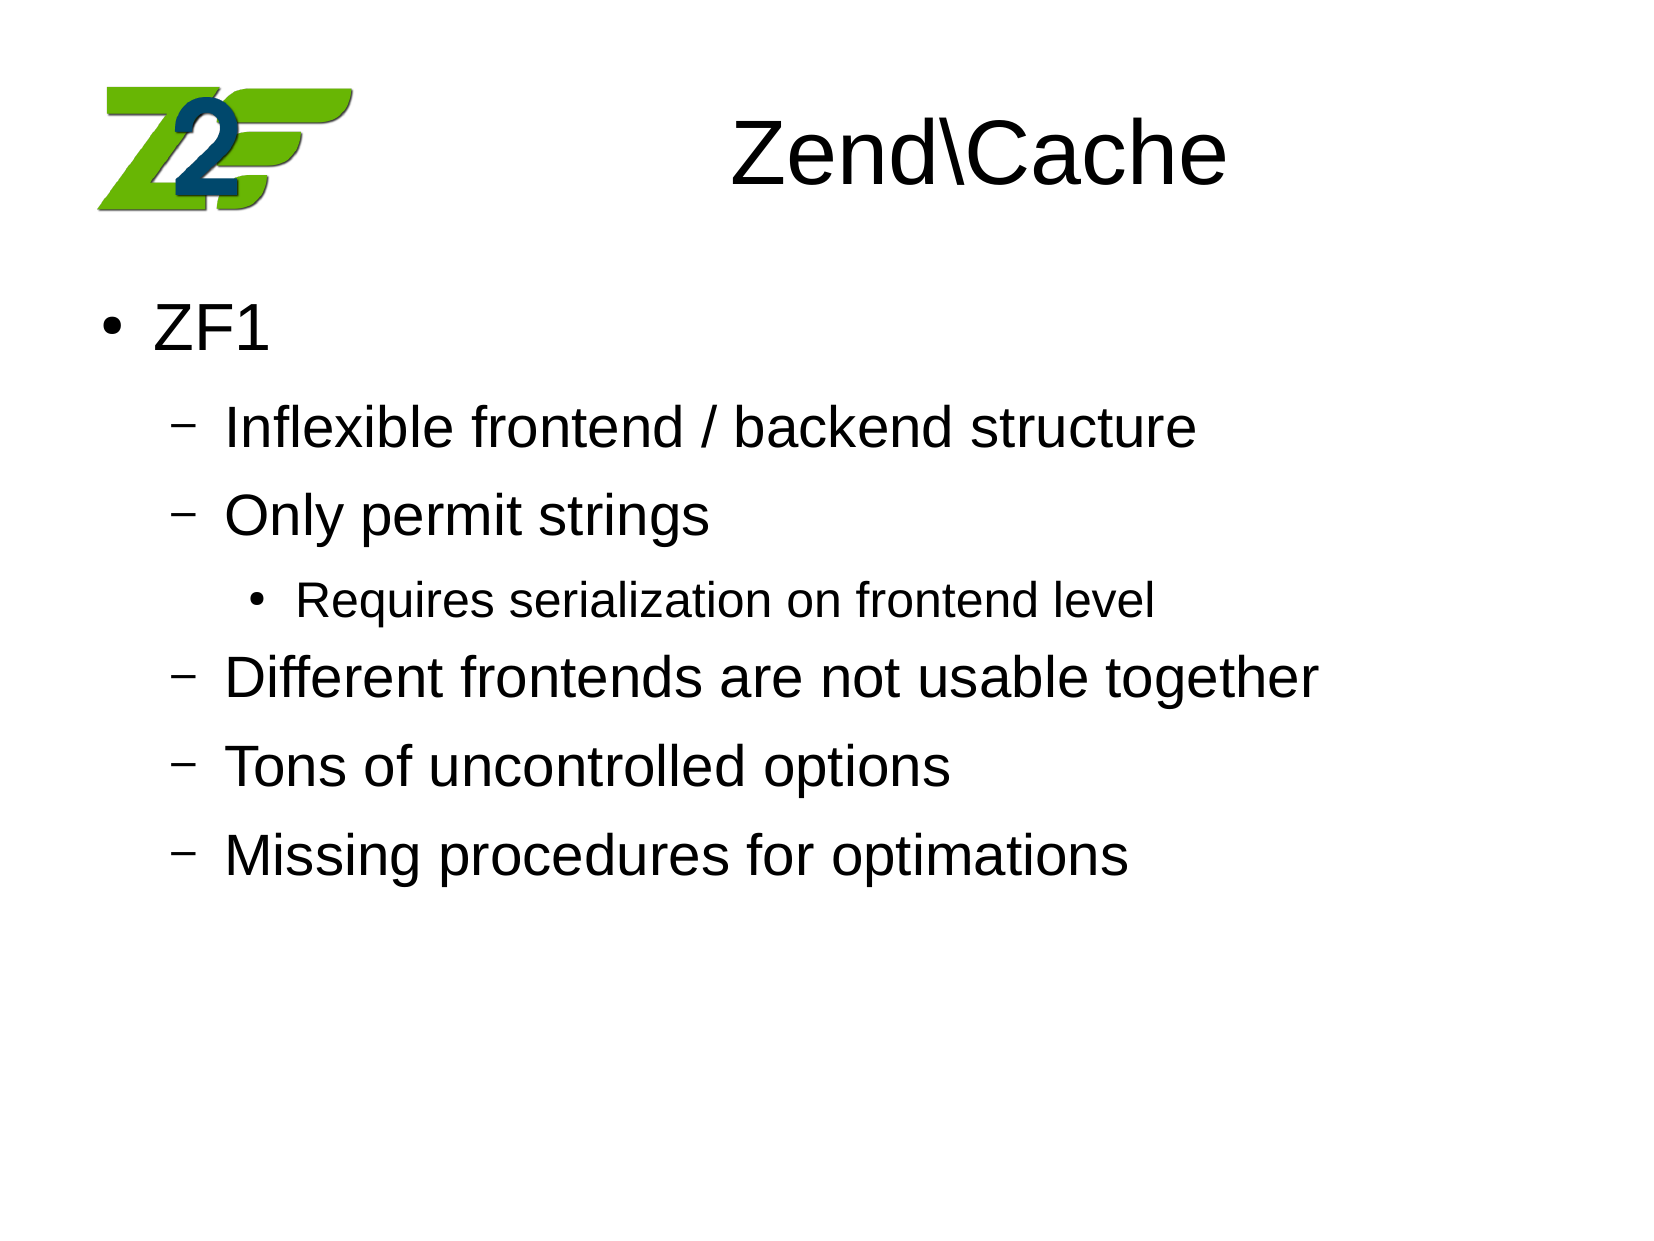

Zend\Cache
# ZF1
Inflexible frontend / backend structure
Only permit strings
Requires serialization on frontend level
Different frontends are not usable together
Tons of uncontrolled options
Missing procedures for optimations